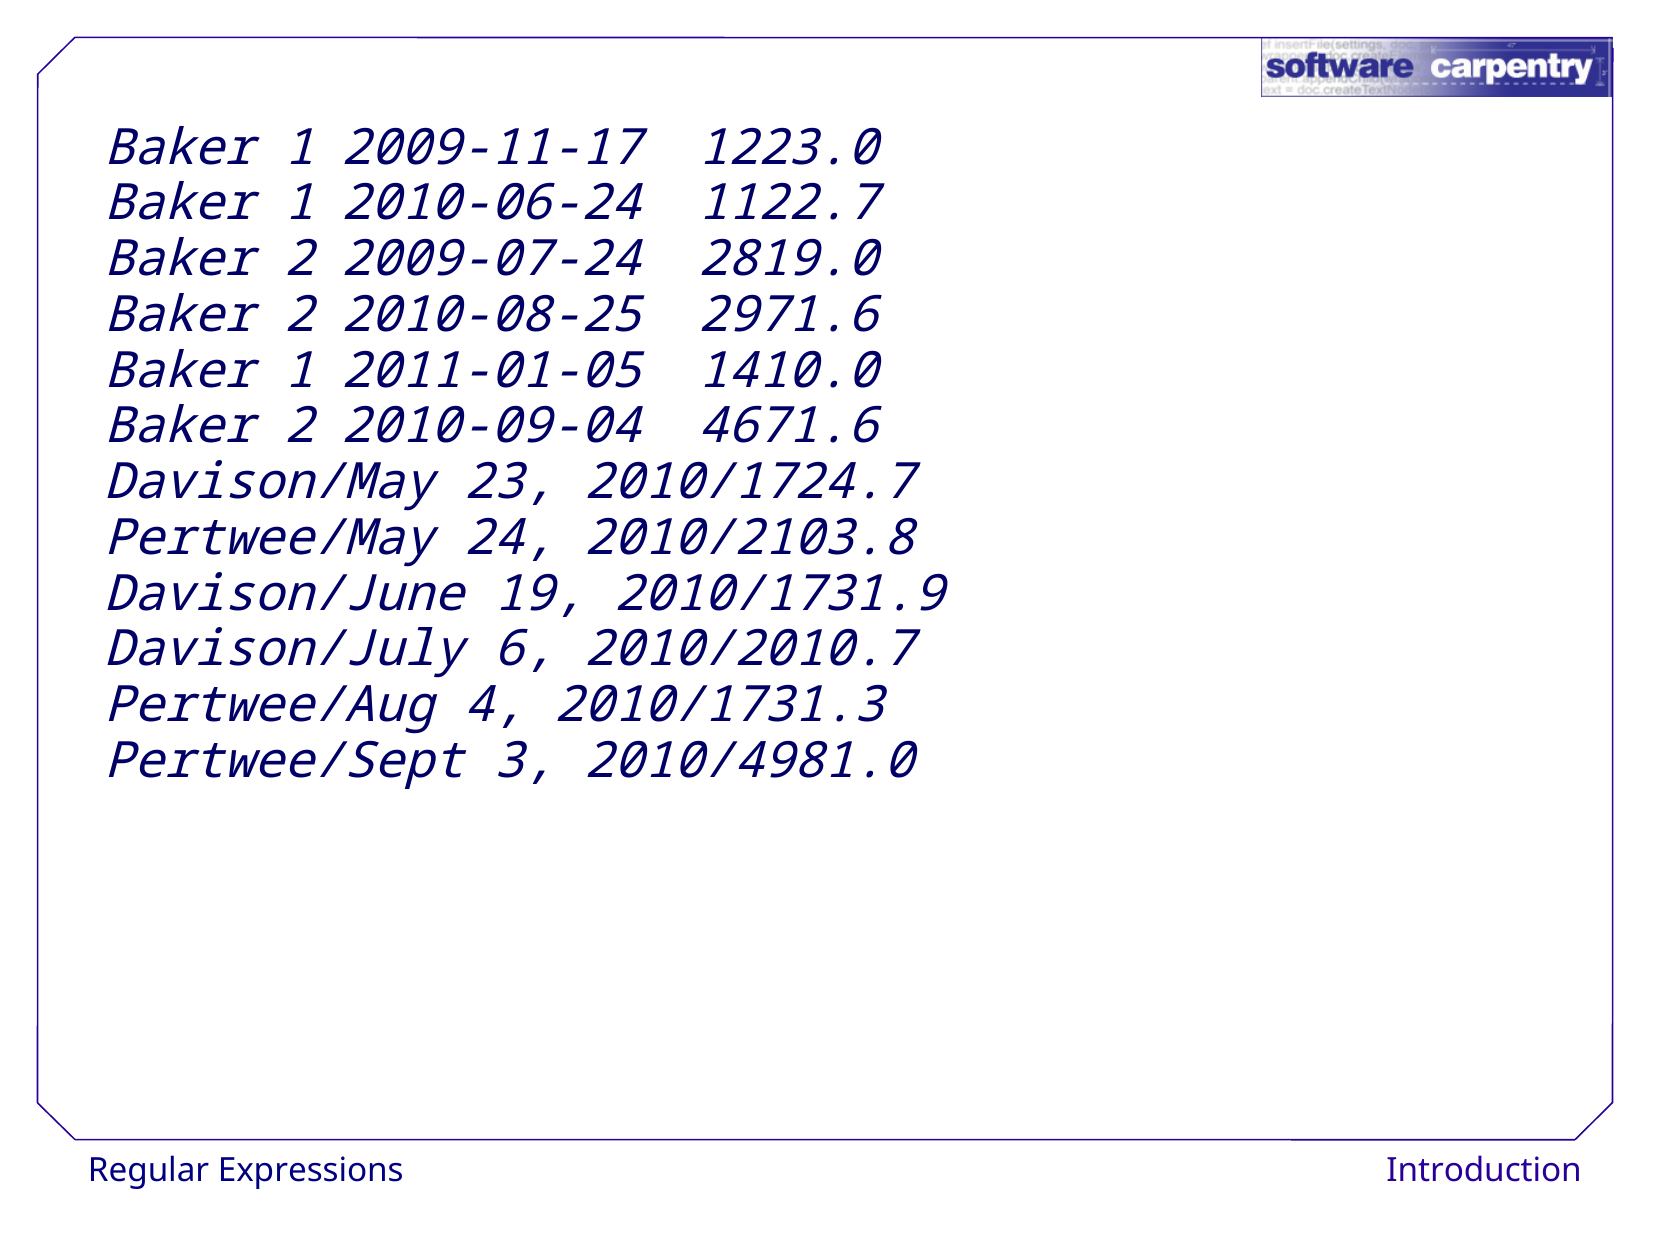

Baker 1	2009-11-17	1223.0
Baker 1	2010-06-24	1122.7
Baker 2	2009-07-24	2819.0
Baker 2	2010-08-25	2971.6
Baker 1	2011-01-05	1410.0
Baker 2	2010-09-04	4671.6
Davison/May 23, 2010/1724.7
Pertwee/May 24, 2010/2103.8
Davison/June 19, 2010/1731.9
Davison/July 6, 2010/2010.7
Pertwee/Aug 4, 2010/1731.3
Pertwee/Sept 3, 2010/4981.0